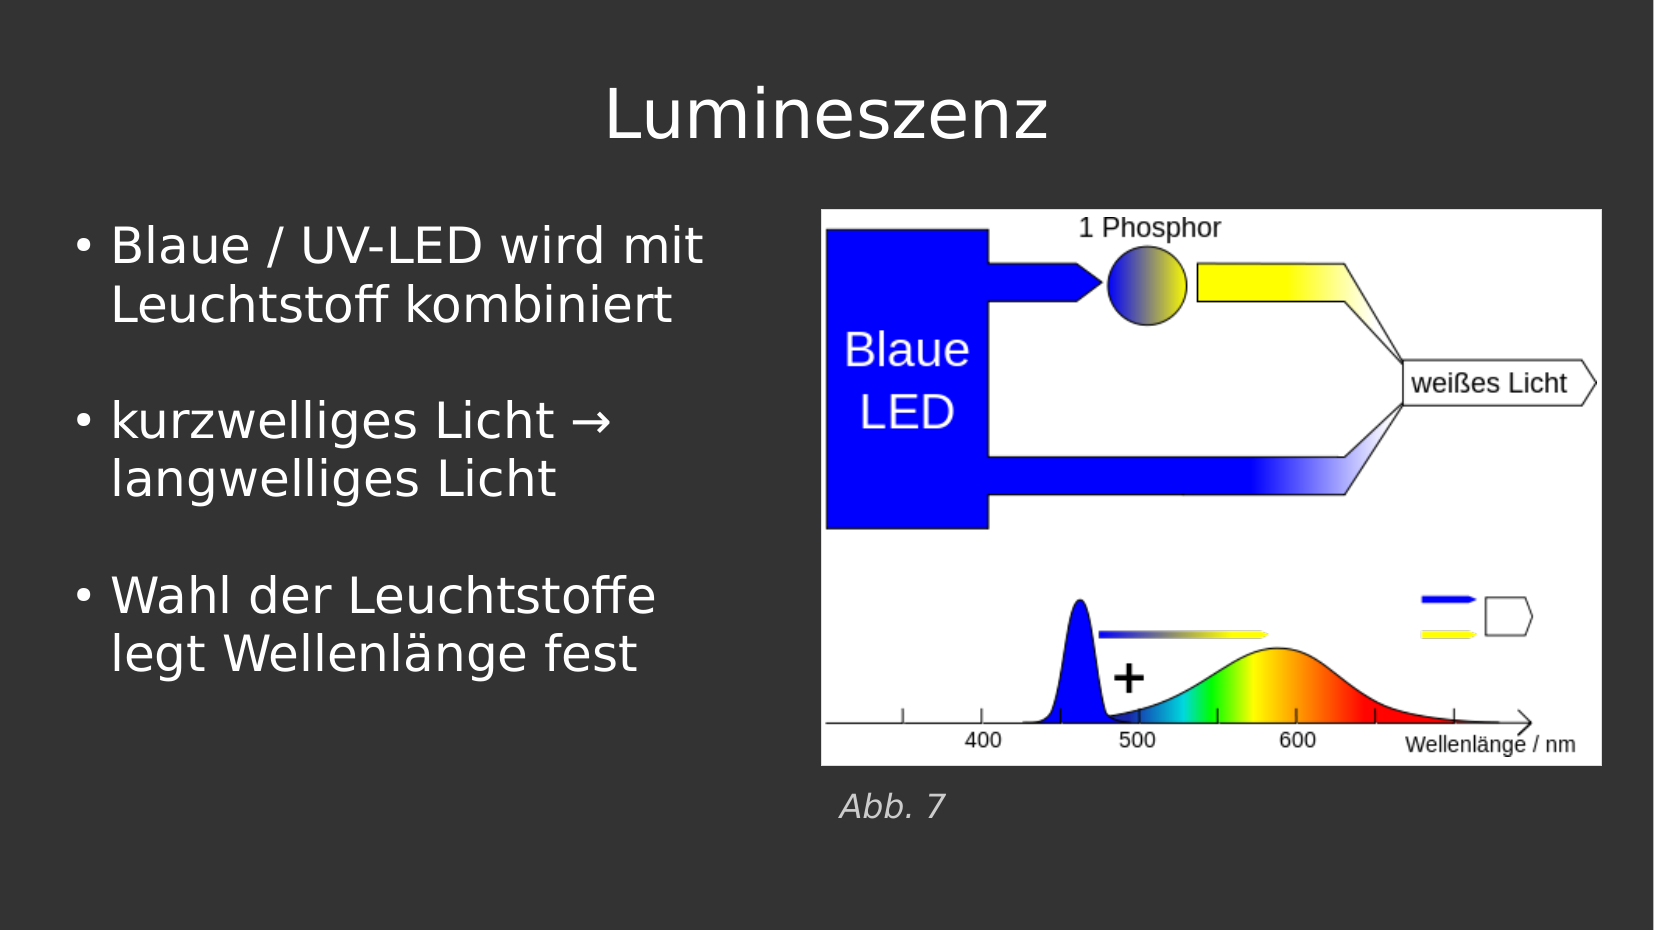

# Lumineszenz
Blaue / UV-LED wird mit Leuchtstoff kombiniert
kurzwelliges Licht → langwelliges Licht
Wahl der Leuchtstoffe legt Wellenlänge fest
Abb. 7